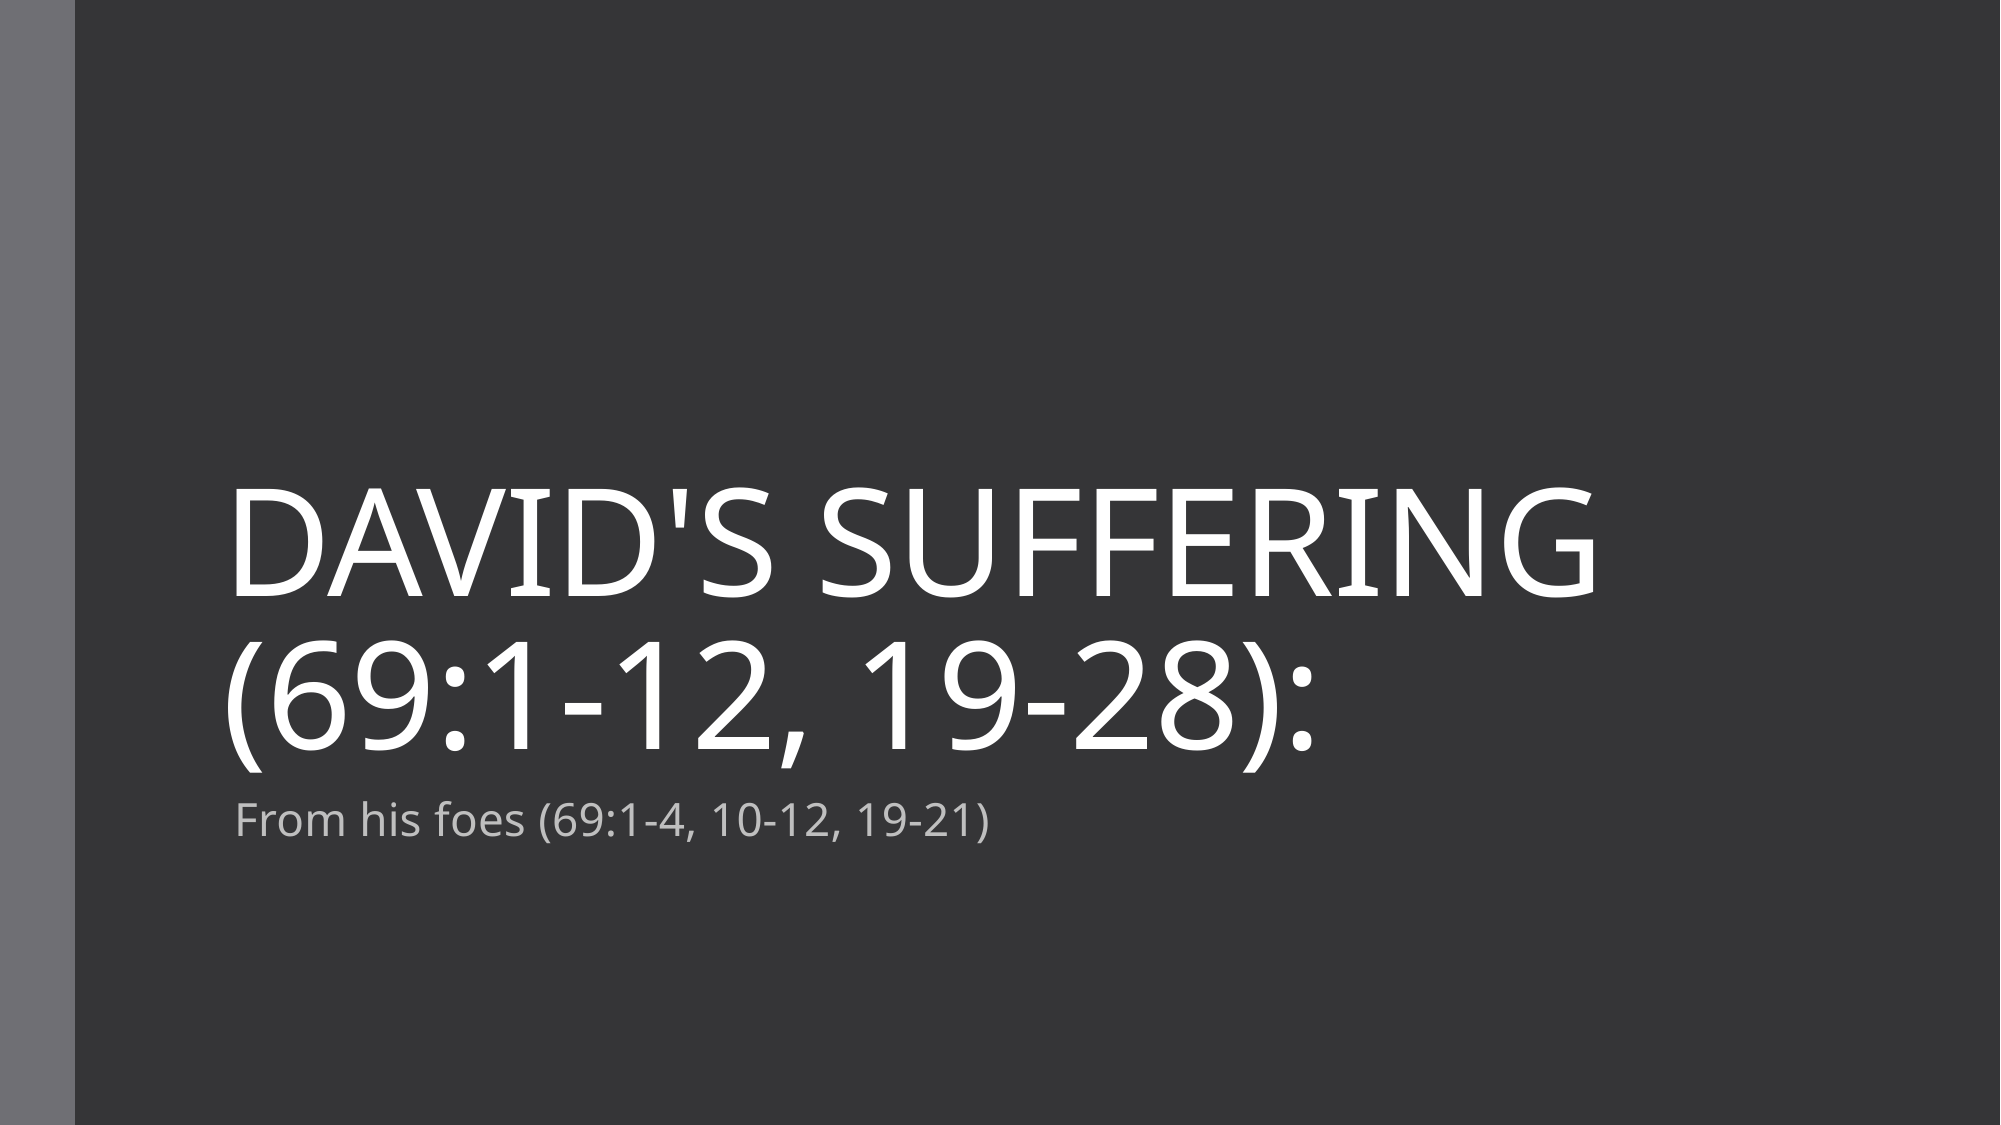

# DAVID'S SUFFERING (69:1-12, 19-28):
 From his foes (69:1-4, 10-12, 19-21)